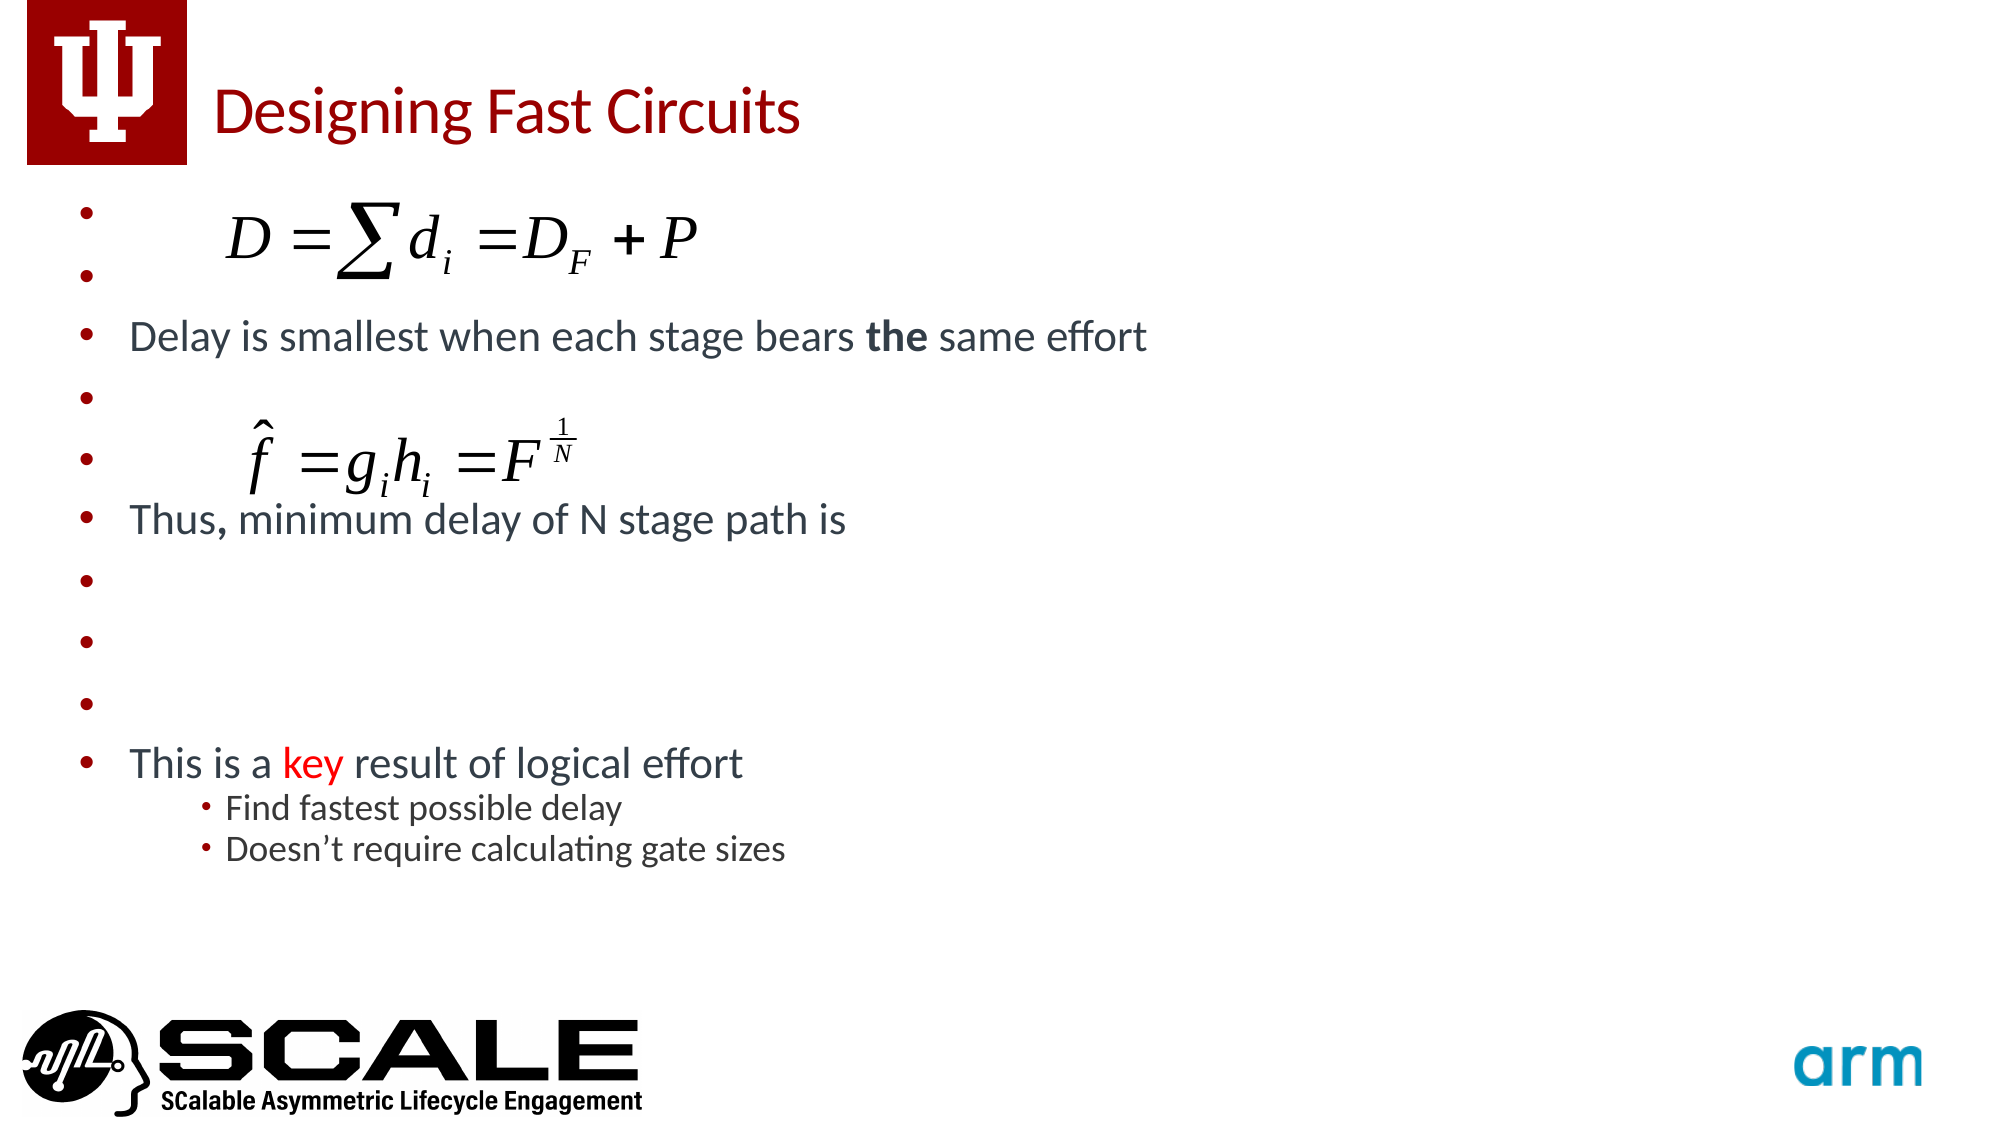

Designing Fast Circuits
# Delay is smallest when each stage bears the same effort
Thus, minimum delay of N stage path is
This is a key result of logical effort
Find fastest possible delay
Doesn’t require calculating gate sizes